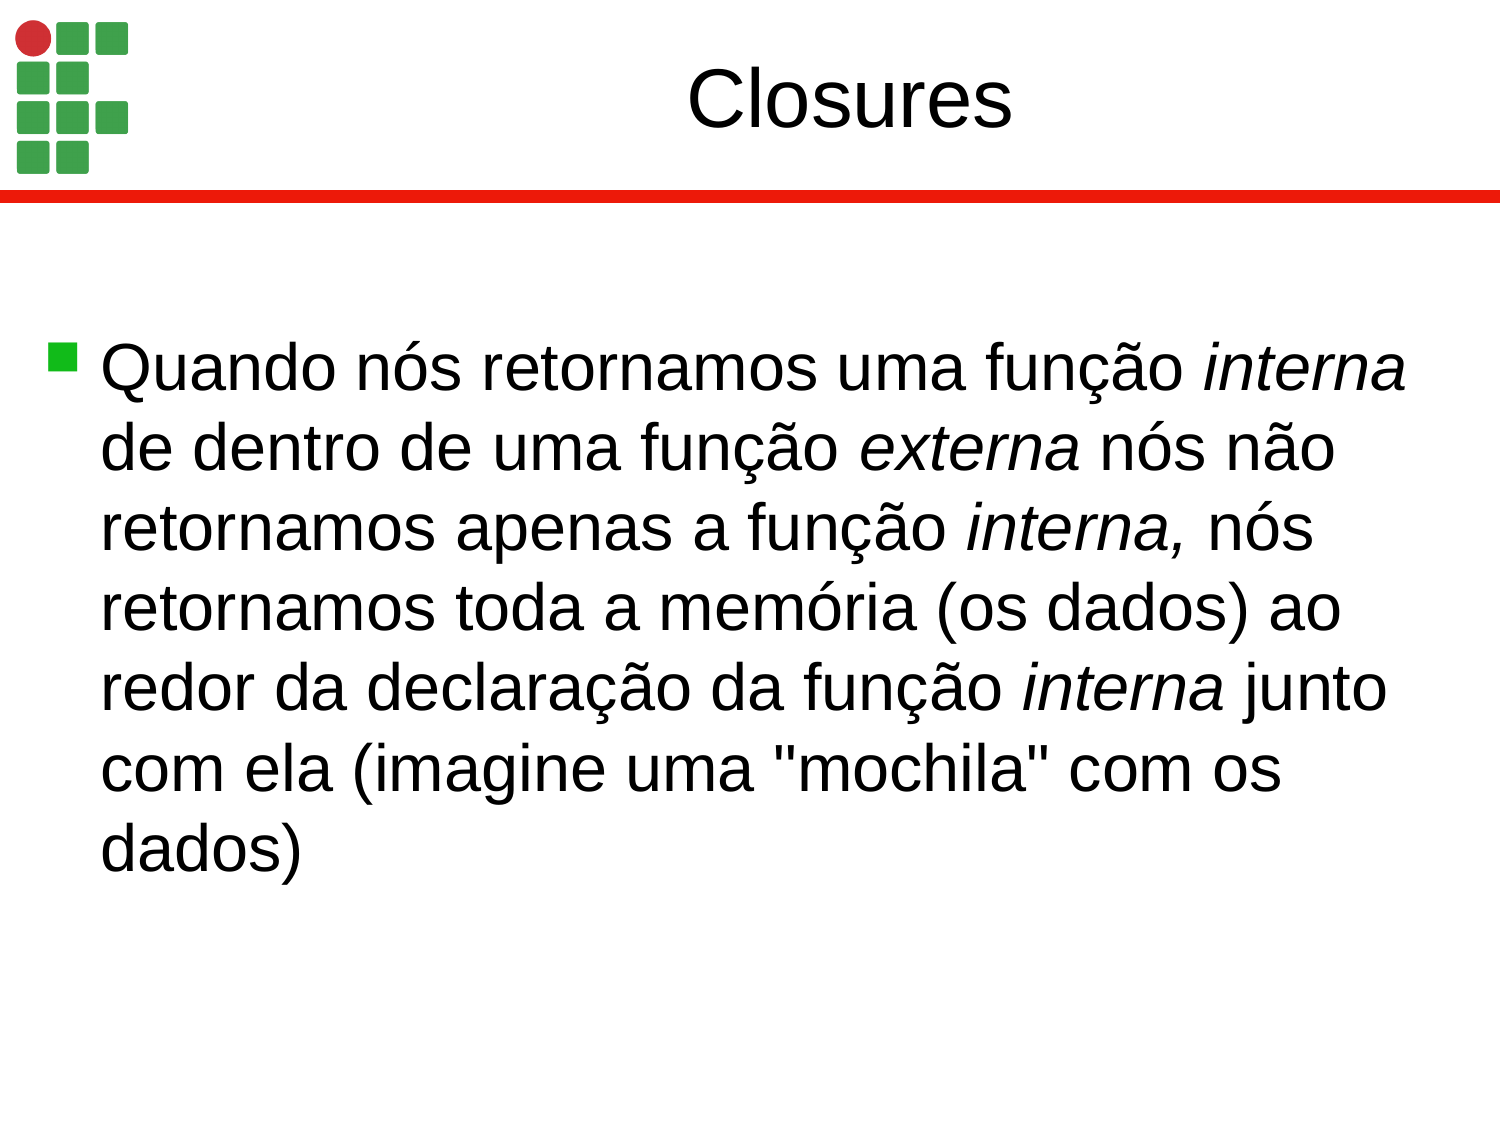

# Closures
Quando nós retornamos uma função interna de dentro de uma função externa nós não retornamos apenas a função interna, nós retornamos toda a memória (os dados) ao redor da declaração da função interna junto com ela (imagine uma "mochila" com os dados)